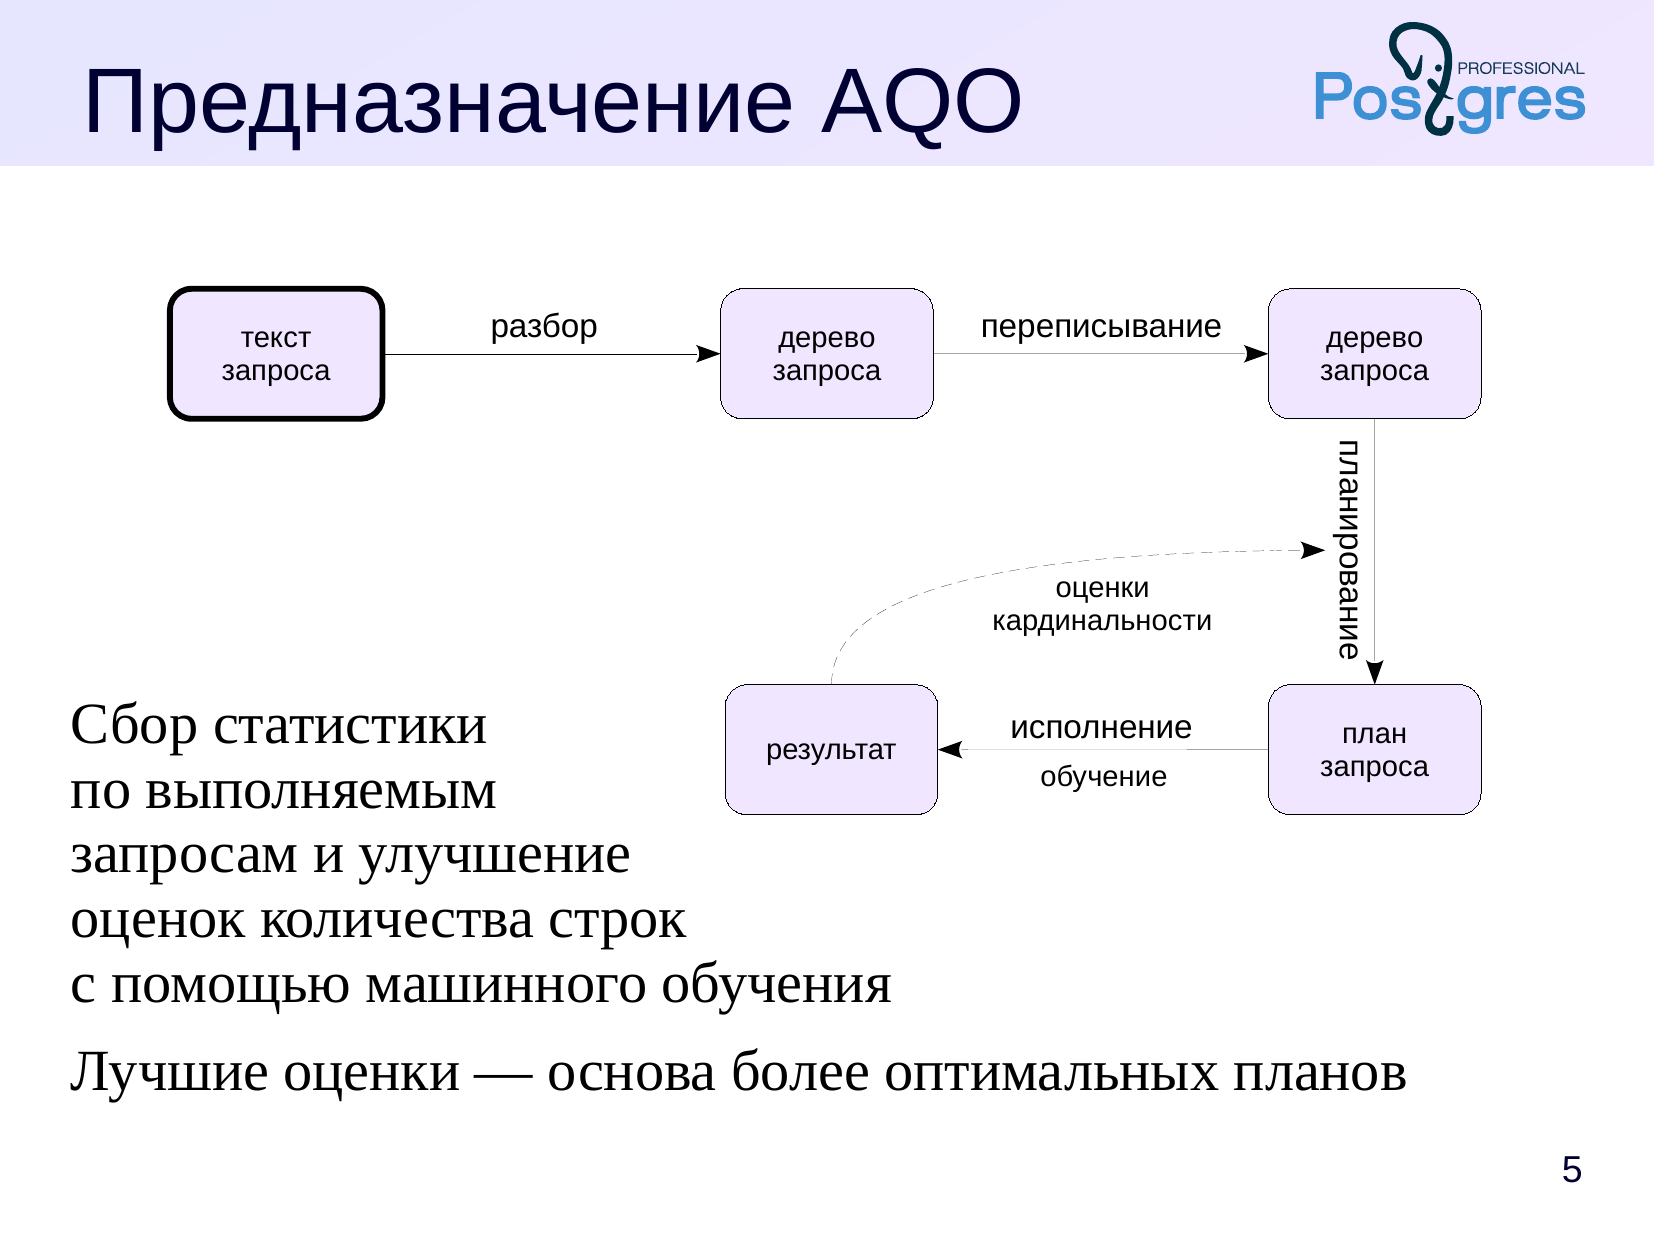

Предназначение AQO
текст
запроса
дерево
запроса
дерево
запроса
разбор
переписывание
планирование
оценки
кардинальности
план
запроса
результат
# Сбор статистики по выполняемым запросам и улучшение оценок количества строк с помощью машинного обучения
Лучшие оценки — основа более оптимальных планов
исполнение
обучение